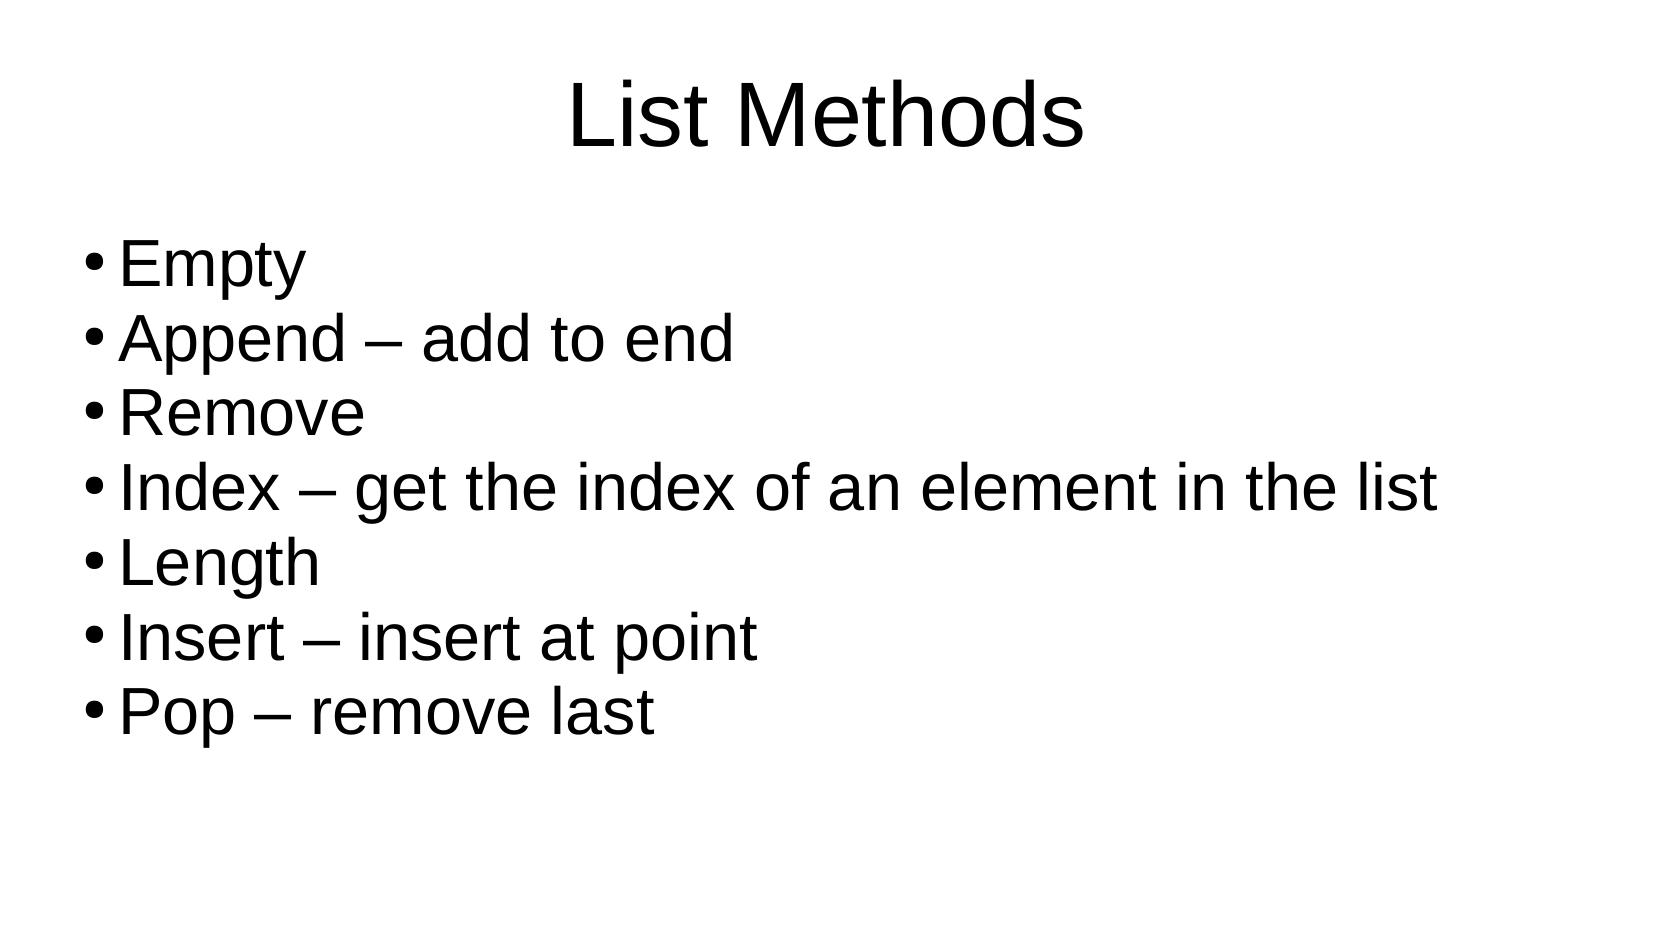

# List Methods
Empty
Append – add to end
Remove
Index – get the index of an element in the list
Length
Insert – insert at point
Pop – remove last